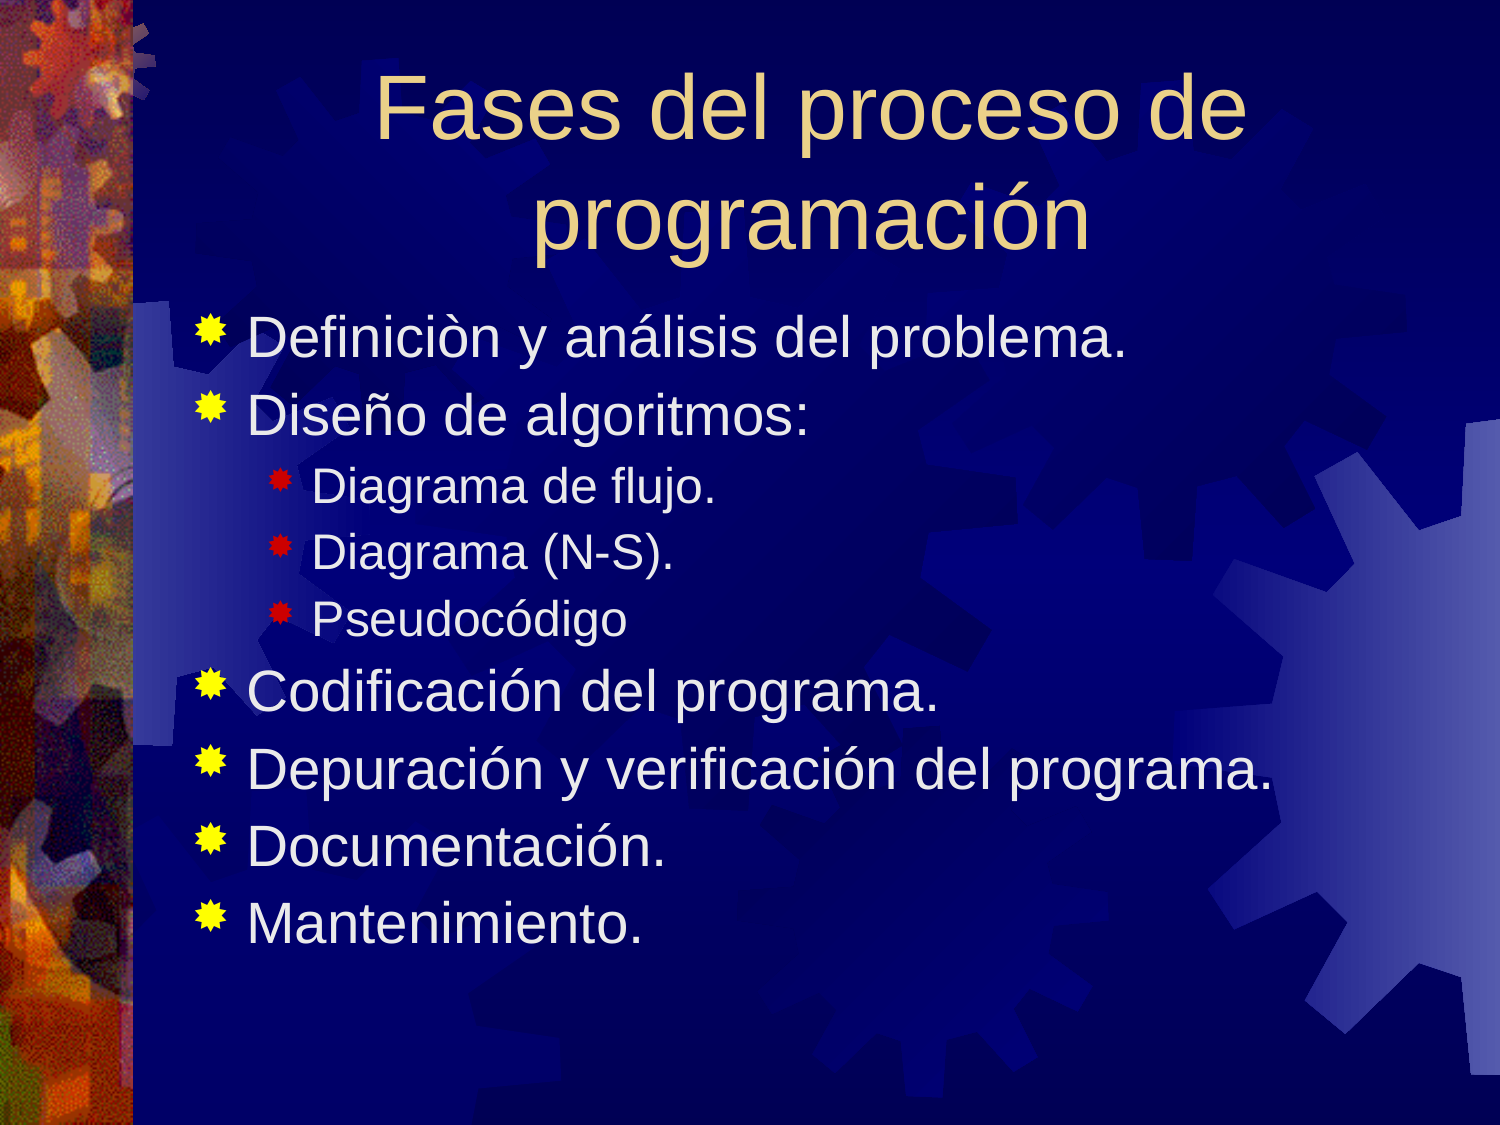

# Fases del proceso de programación
Definiciòn y análisis del problema.
Diseño de algoritmos:
Diagrama de flujo.
Diagrama (N-S).
Pseudocódigo
Codificación del programa.
Depuración y verificación del programa.
Documentación.
Mantenimiento.